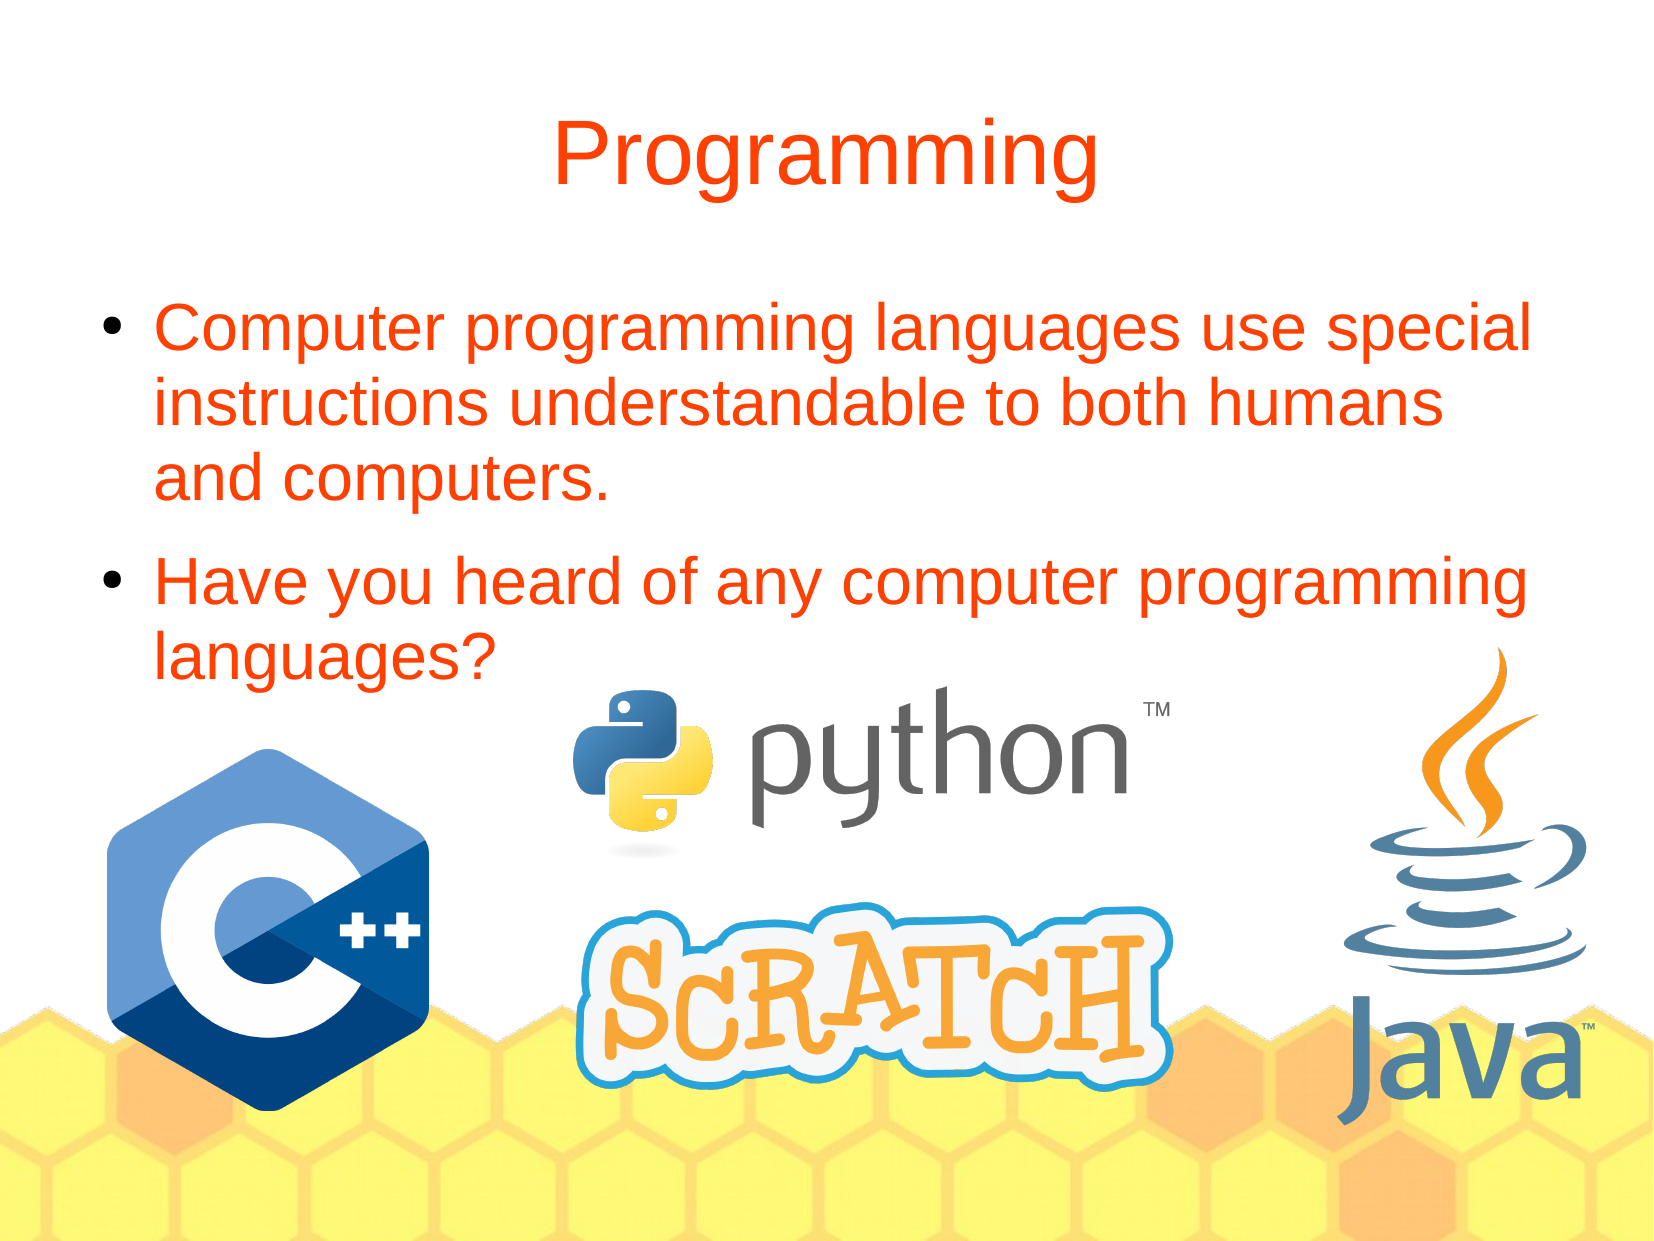

# Programming
Computer programming languages use special instructions understandable to both humans and computers.
Have you heard of any computer programming languages?